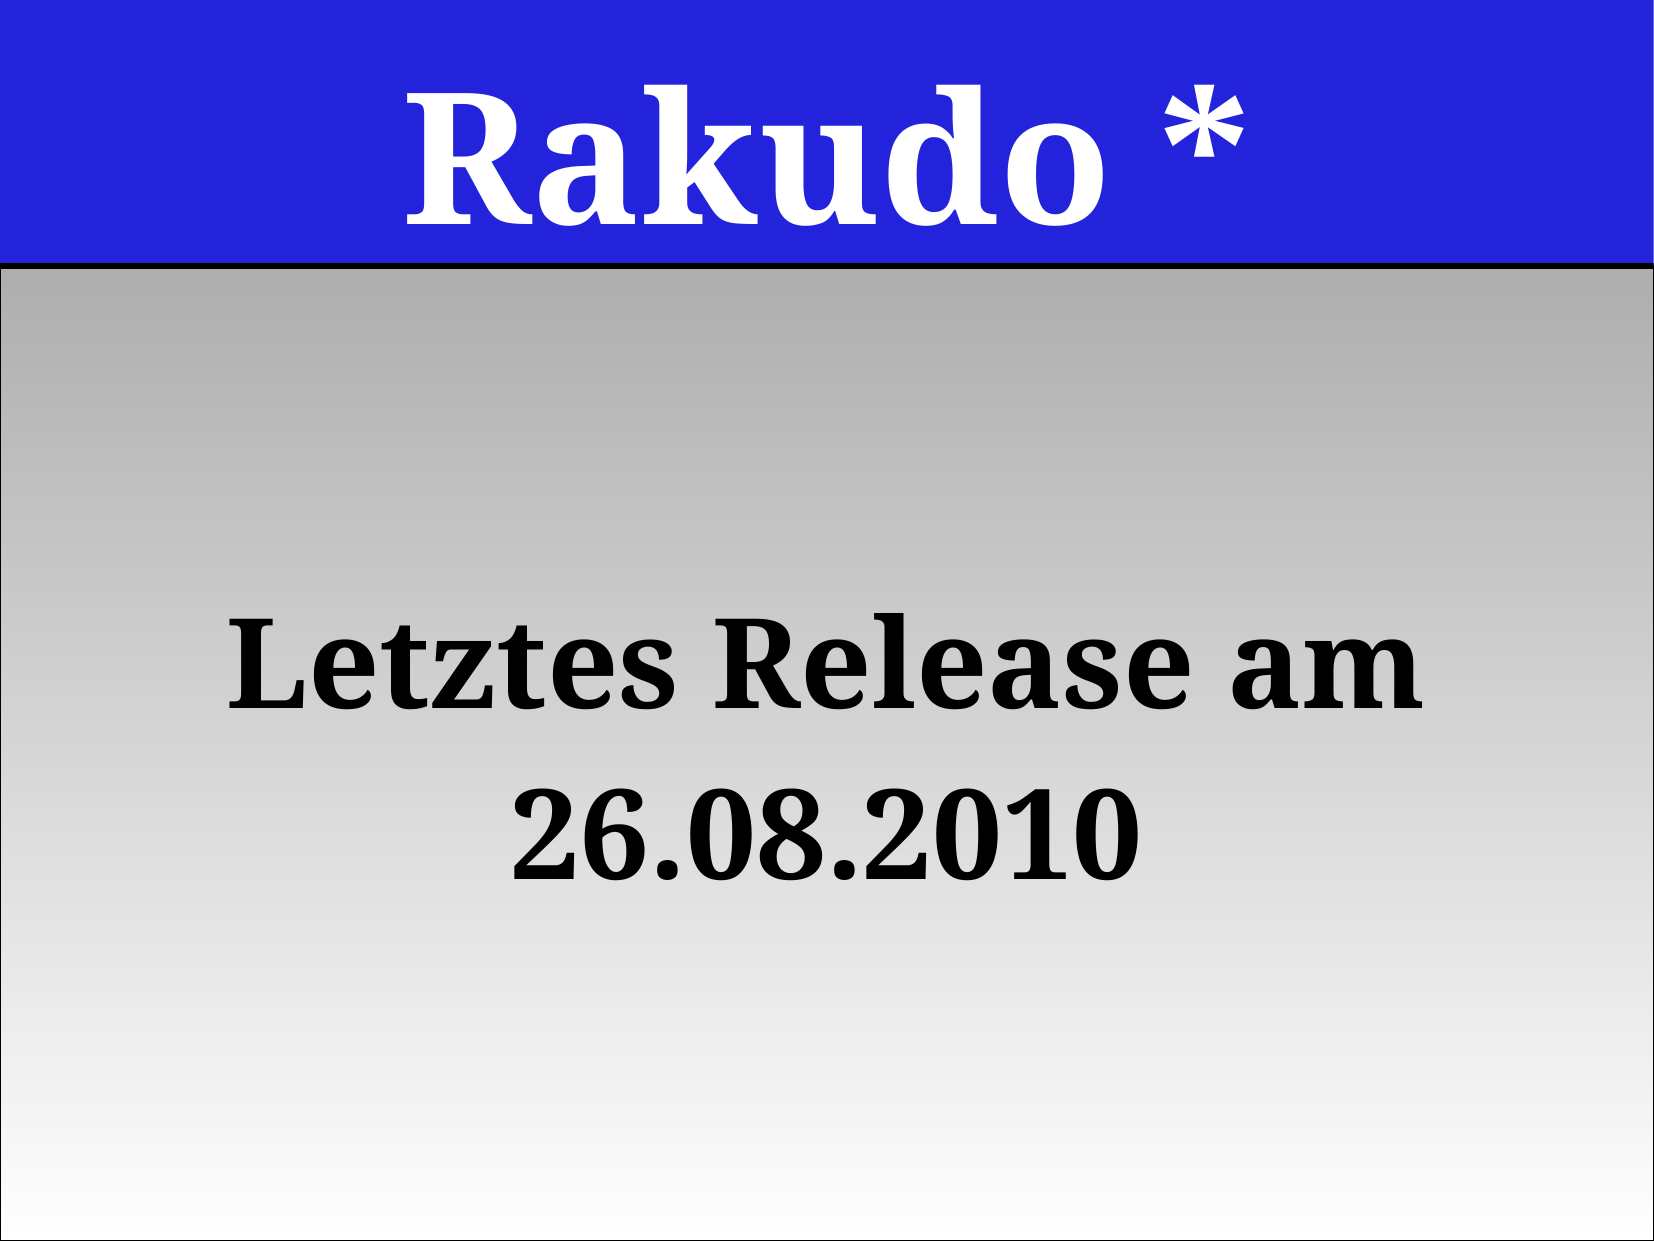

Rakudo *
# Letztes Release am 26.08.2010